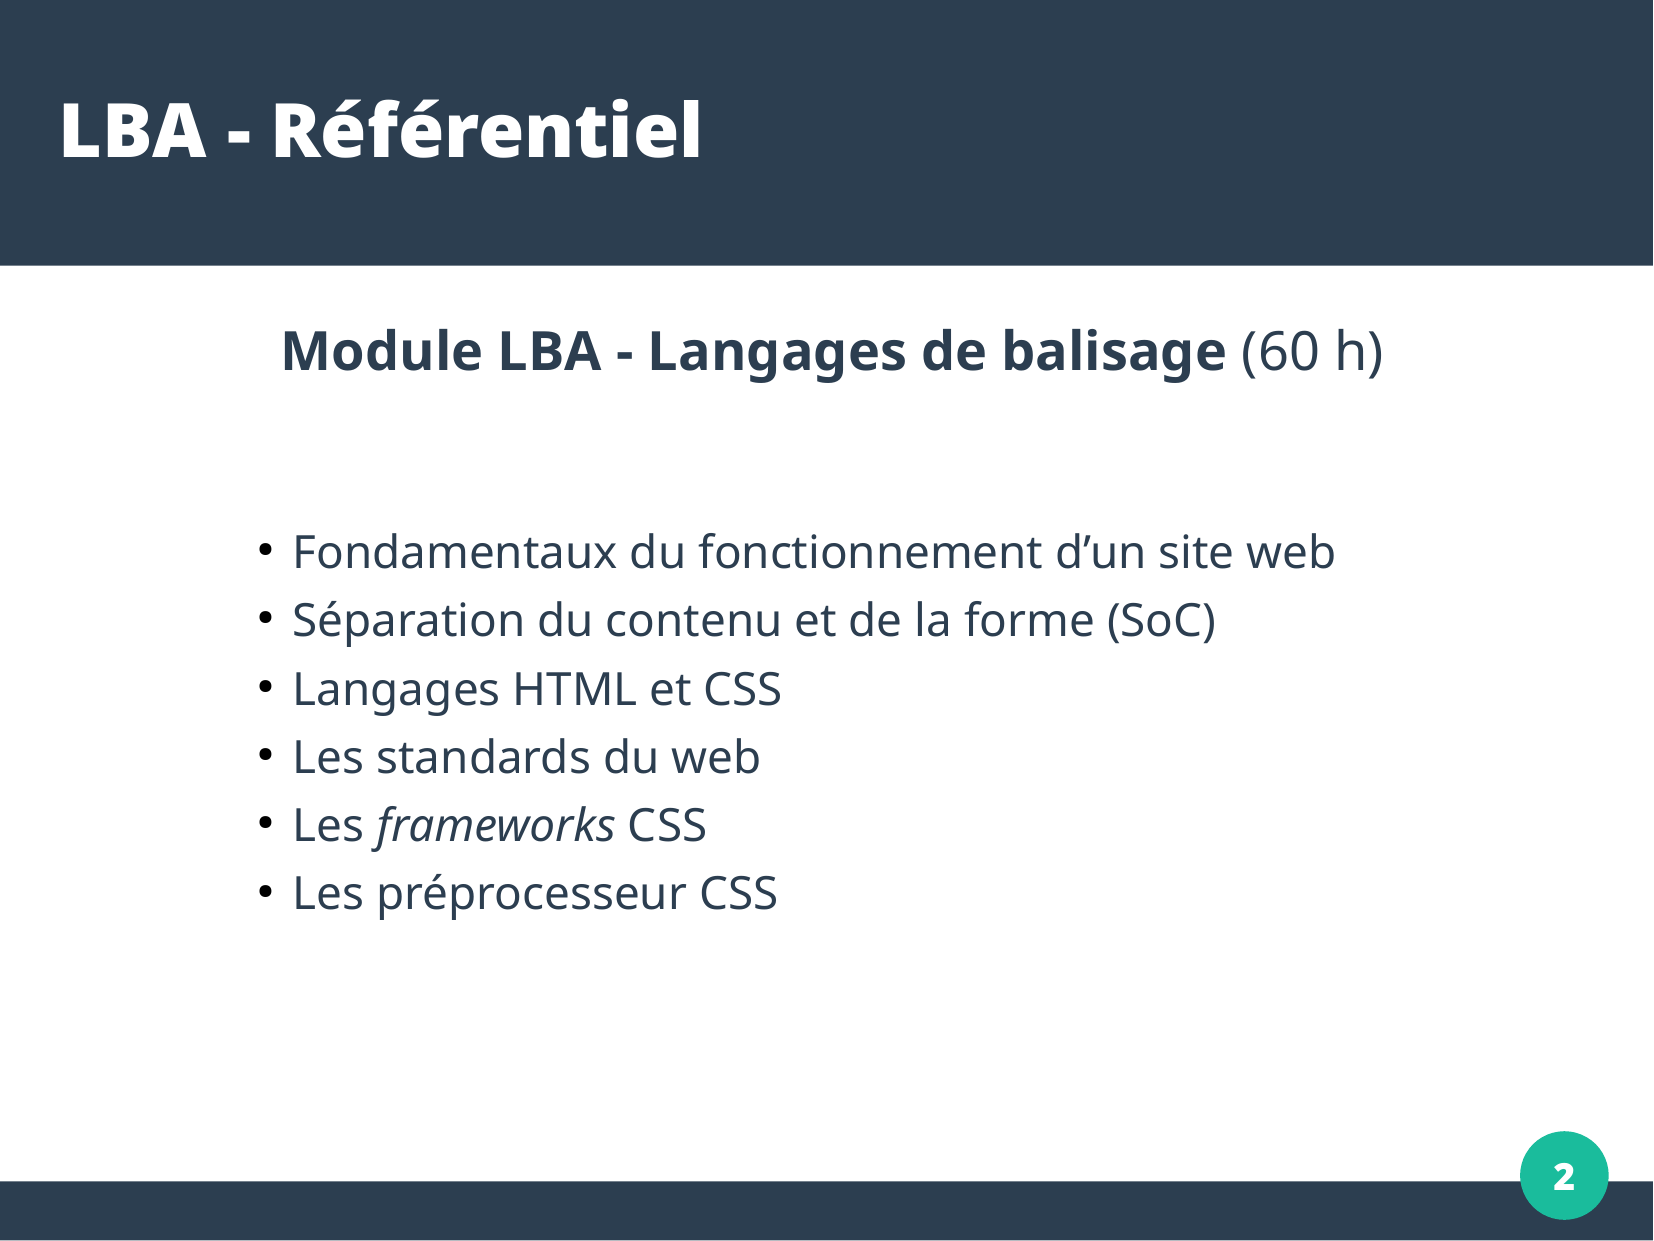

# LBA - Référentiel
Module LBA - Langages de balisage (60 h)
Fondamentaux du fonctionnement d’un site web
Séparation du contenu et de la forme (SoC)
Langages HTML et CSS
Les standards du web
Les frameworks CSS
Les préprocesseur CSS
2